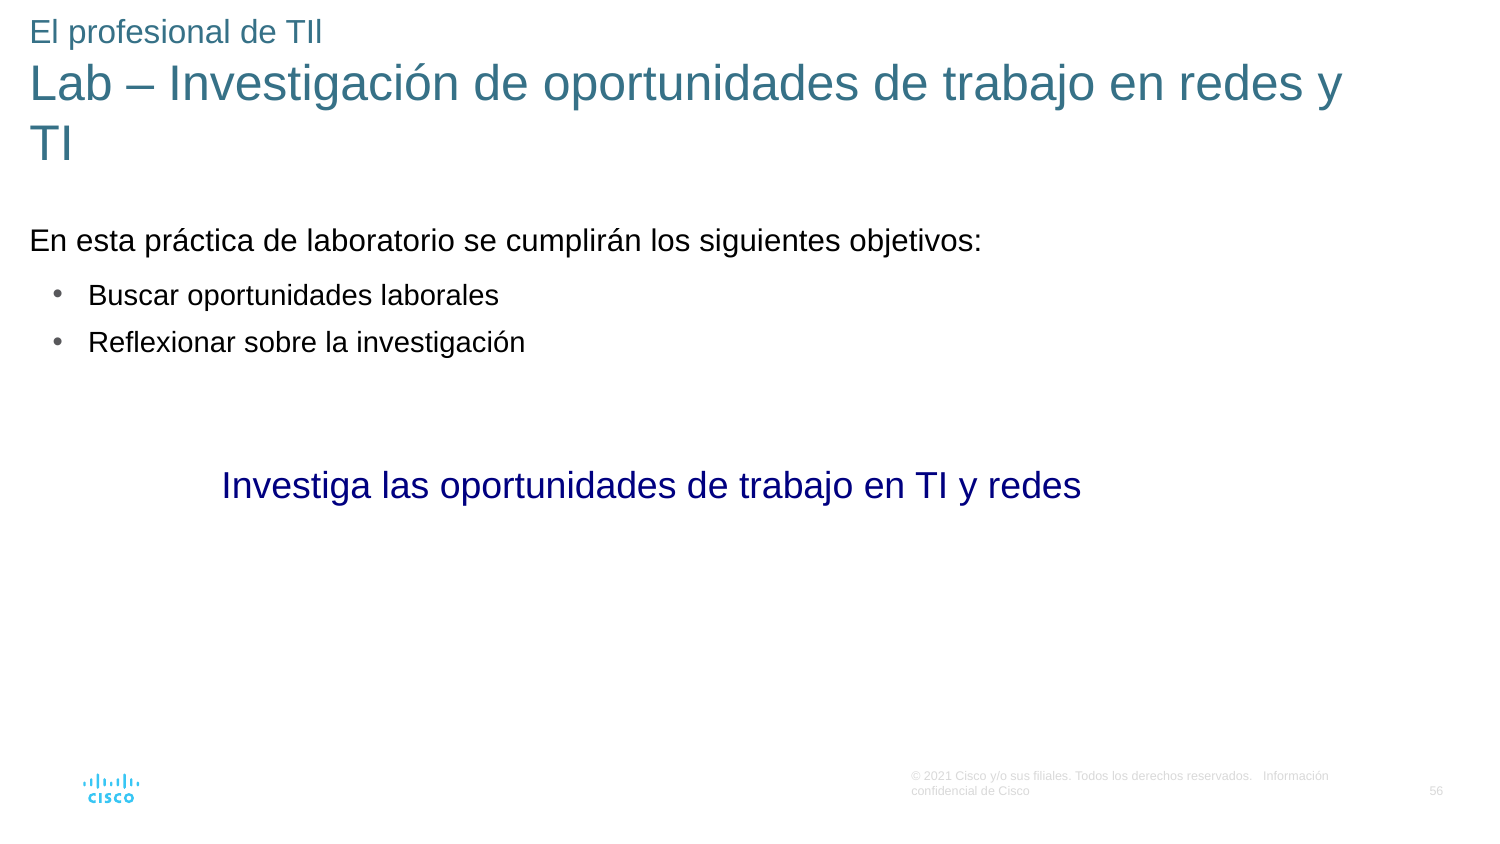

# El profesional de TIl Lab – Investigación de oportunidades de trabajo en redes y TI
En esta práctica de laboratorio se cumplirán los siguientes objetivos:
Buscar oportunidades laborales
Reflexionar sobre la investigación
Investiga las oportunidades de trabajo en TI y redes